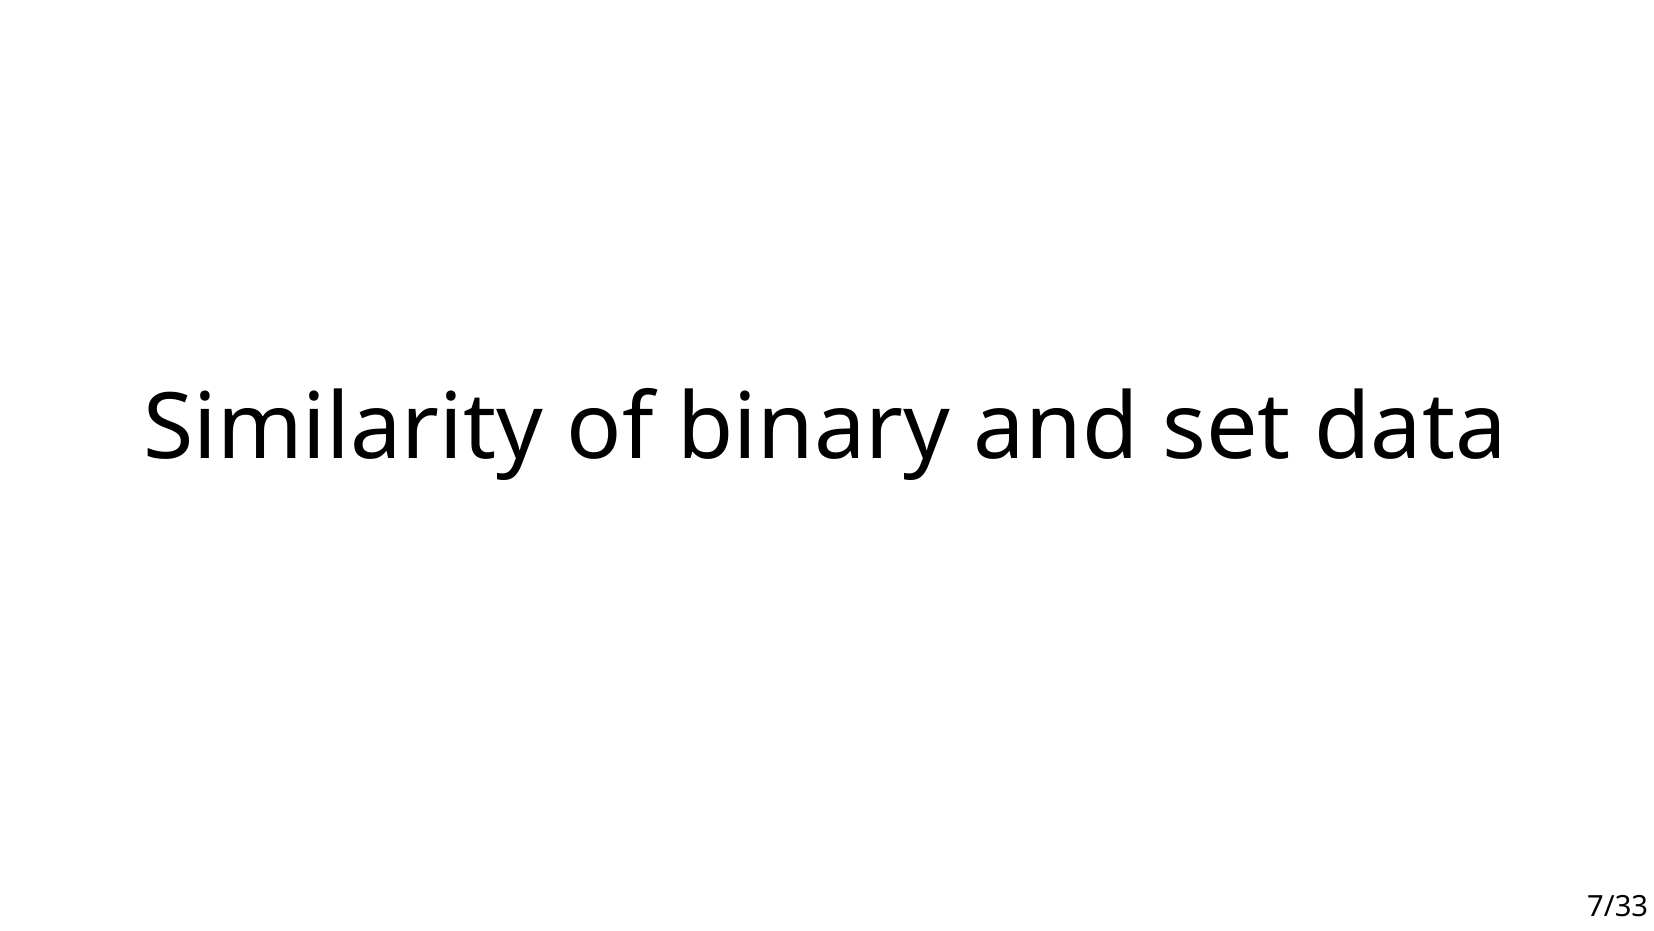

# Similarity of binary and set data
7